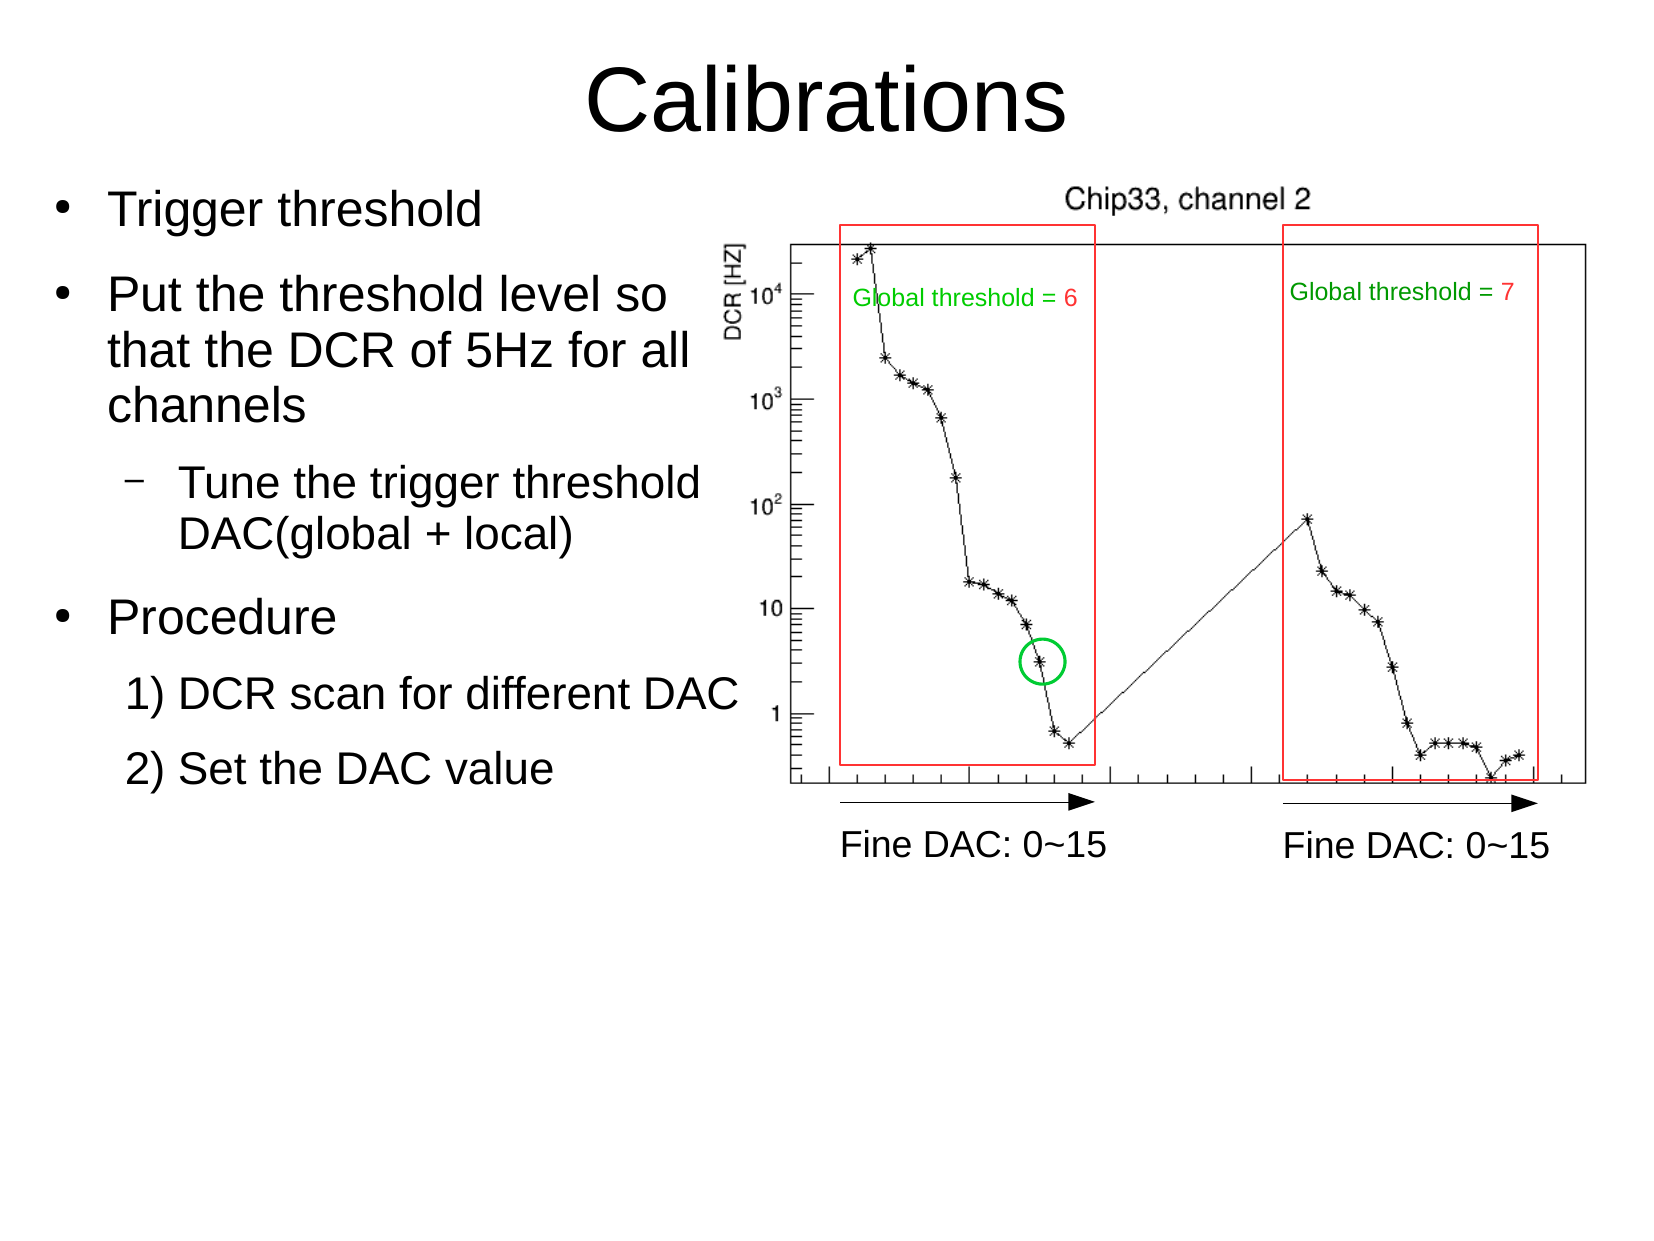

# Calibrations
Trigger threshold
Put the threshold level so that the DCR of 5Hz for all channels
Tune the trigger threshold DAC(global + local)
Procedure
DCR scan for different DAC
Set the DAC value
Global threshold = 7
Global threshold = 6
Fine DAC: 0~15
Fine DAC: 0~15